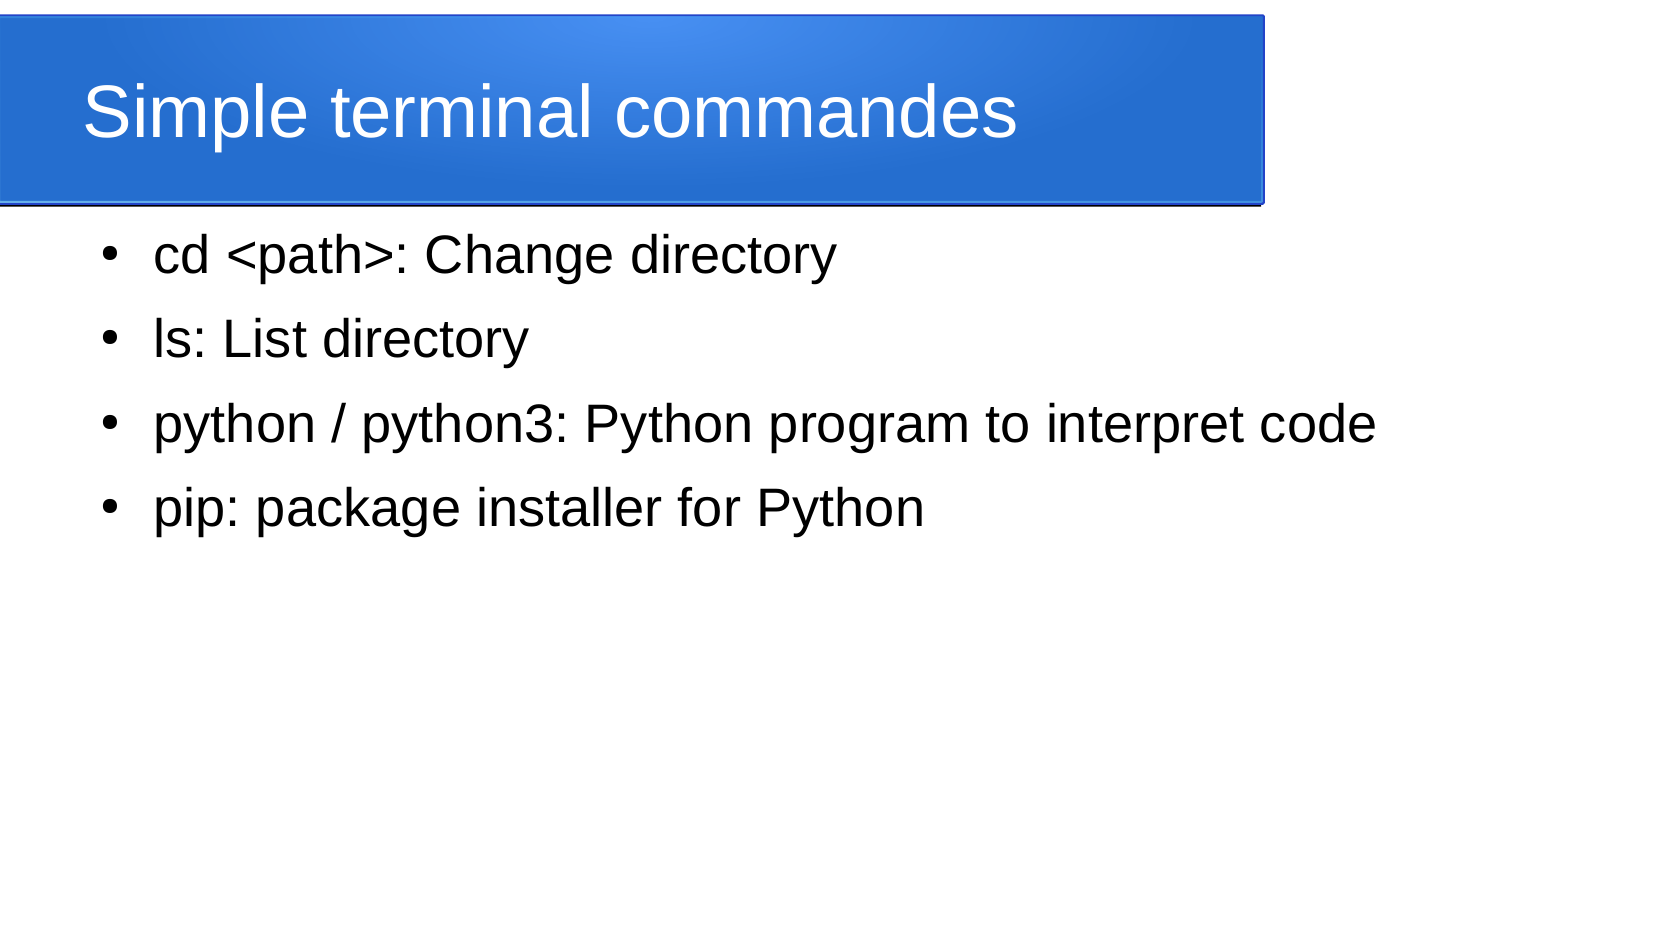

# Simple terminal commandes
cd <path>: Change directory
ls: List directory
python / python3: Python program to interpret code
pip: package installer for Python